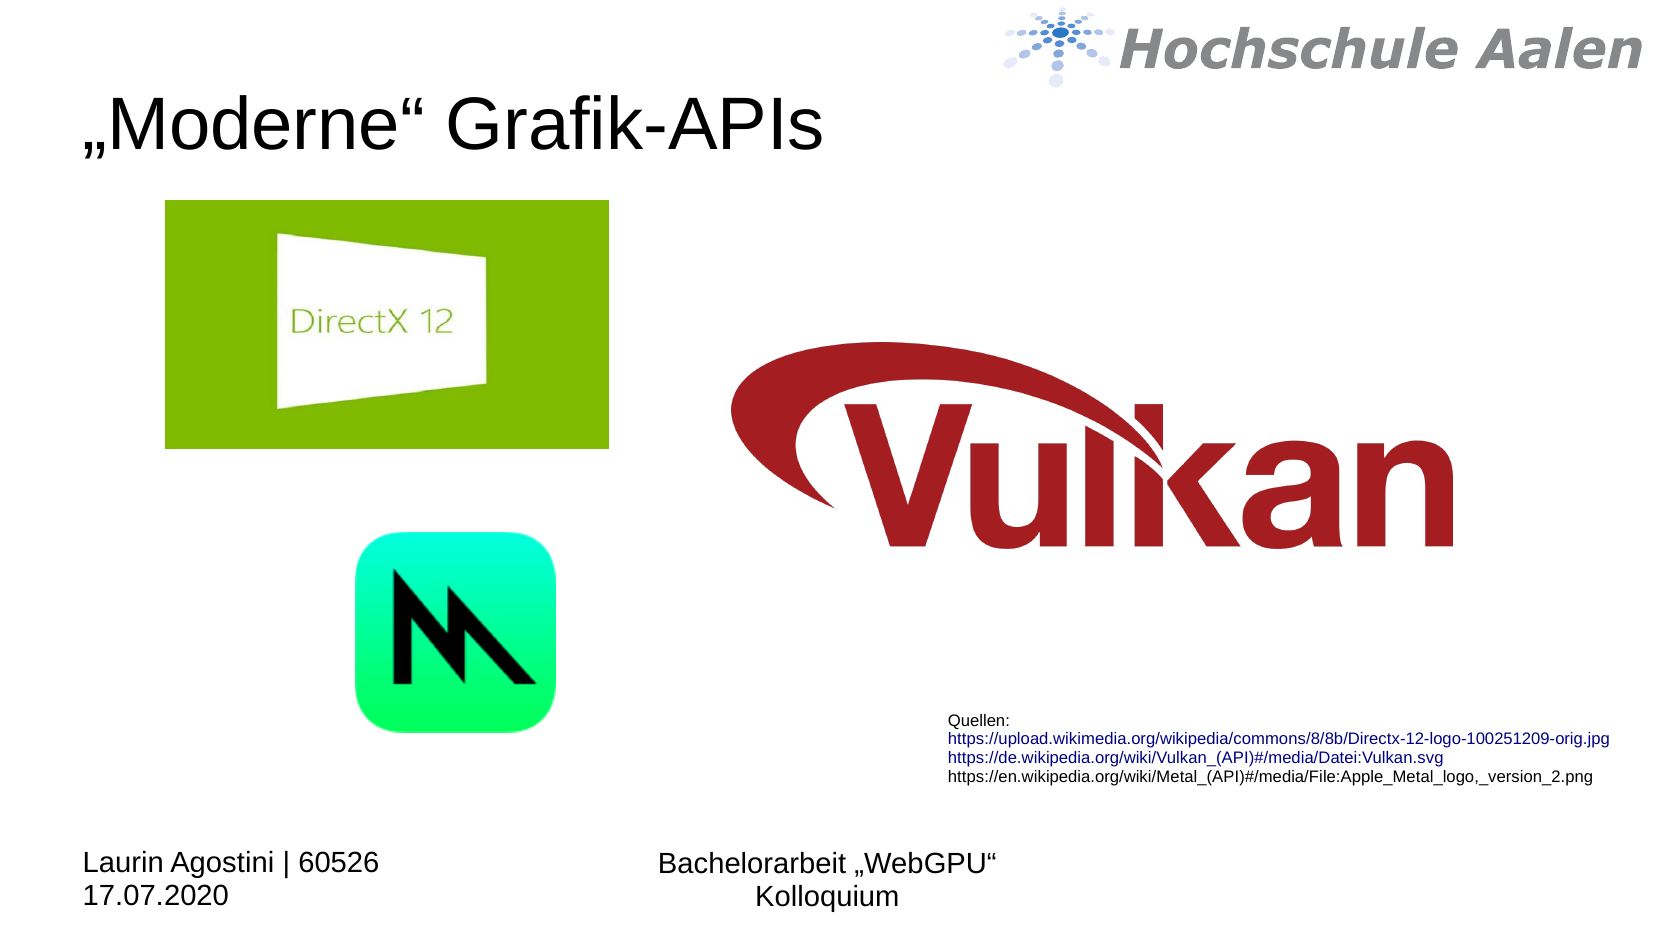

# „Moderne“ Grafik-APIs
Quellen:
https://upload.wikimedia.org/wikipedia/commons/8/8b/Directx-12-logo-100251209-orig.jpg
https://de.wikipedia.org/wiki/Vulkan_(API)#/media/Datei:Vulkan.svg
https://en.wikipedia.org/wiki/Metal_(API)#/media/File:Apple_Metal_logo,_version_2.png